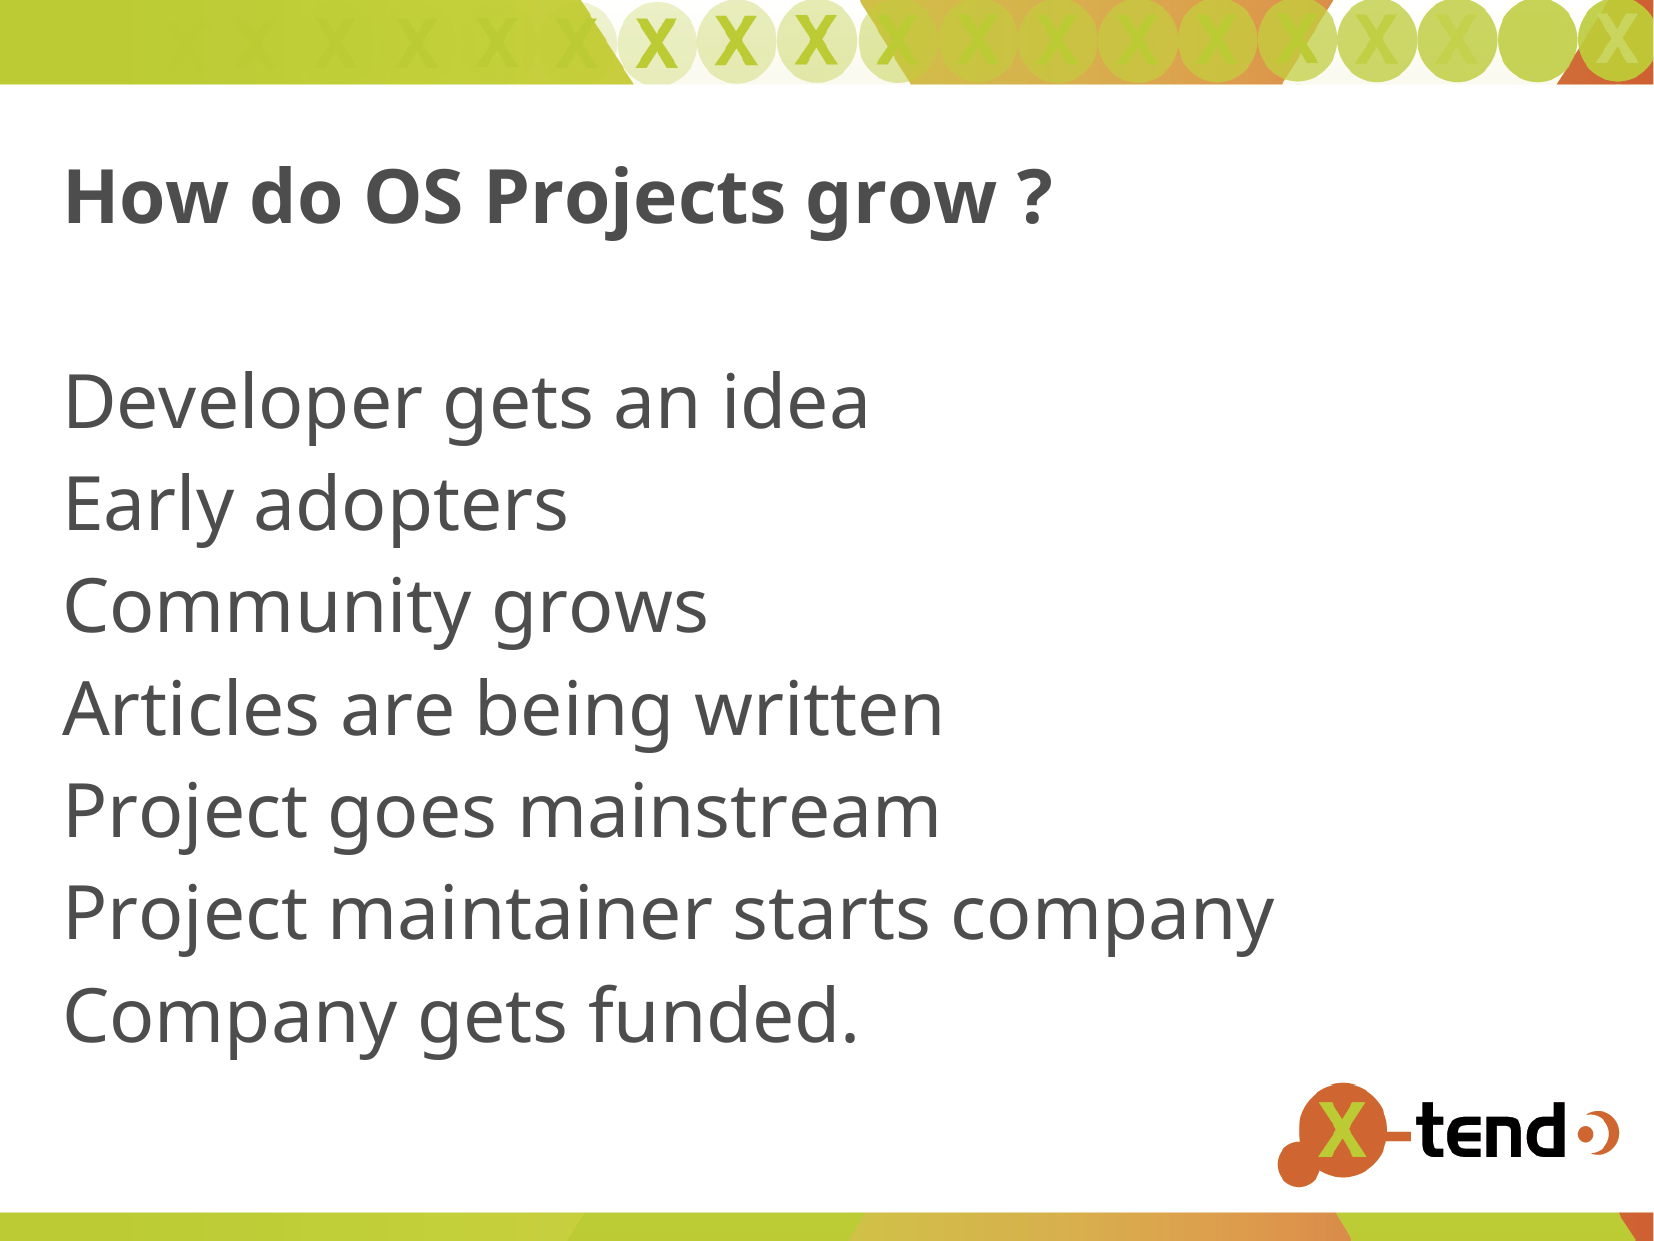

How do OS Projects grow ?
Developer gets an idea
Early adopters
Community grows
Articles are being written
Project goes mainstream
Project maintainer starts company
Company gets funded.
#